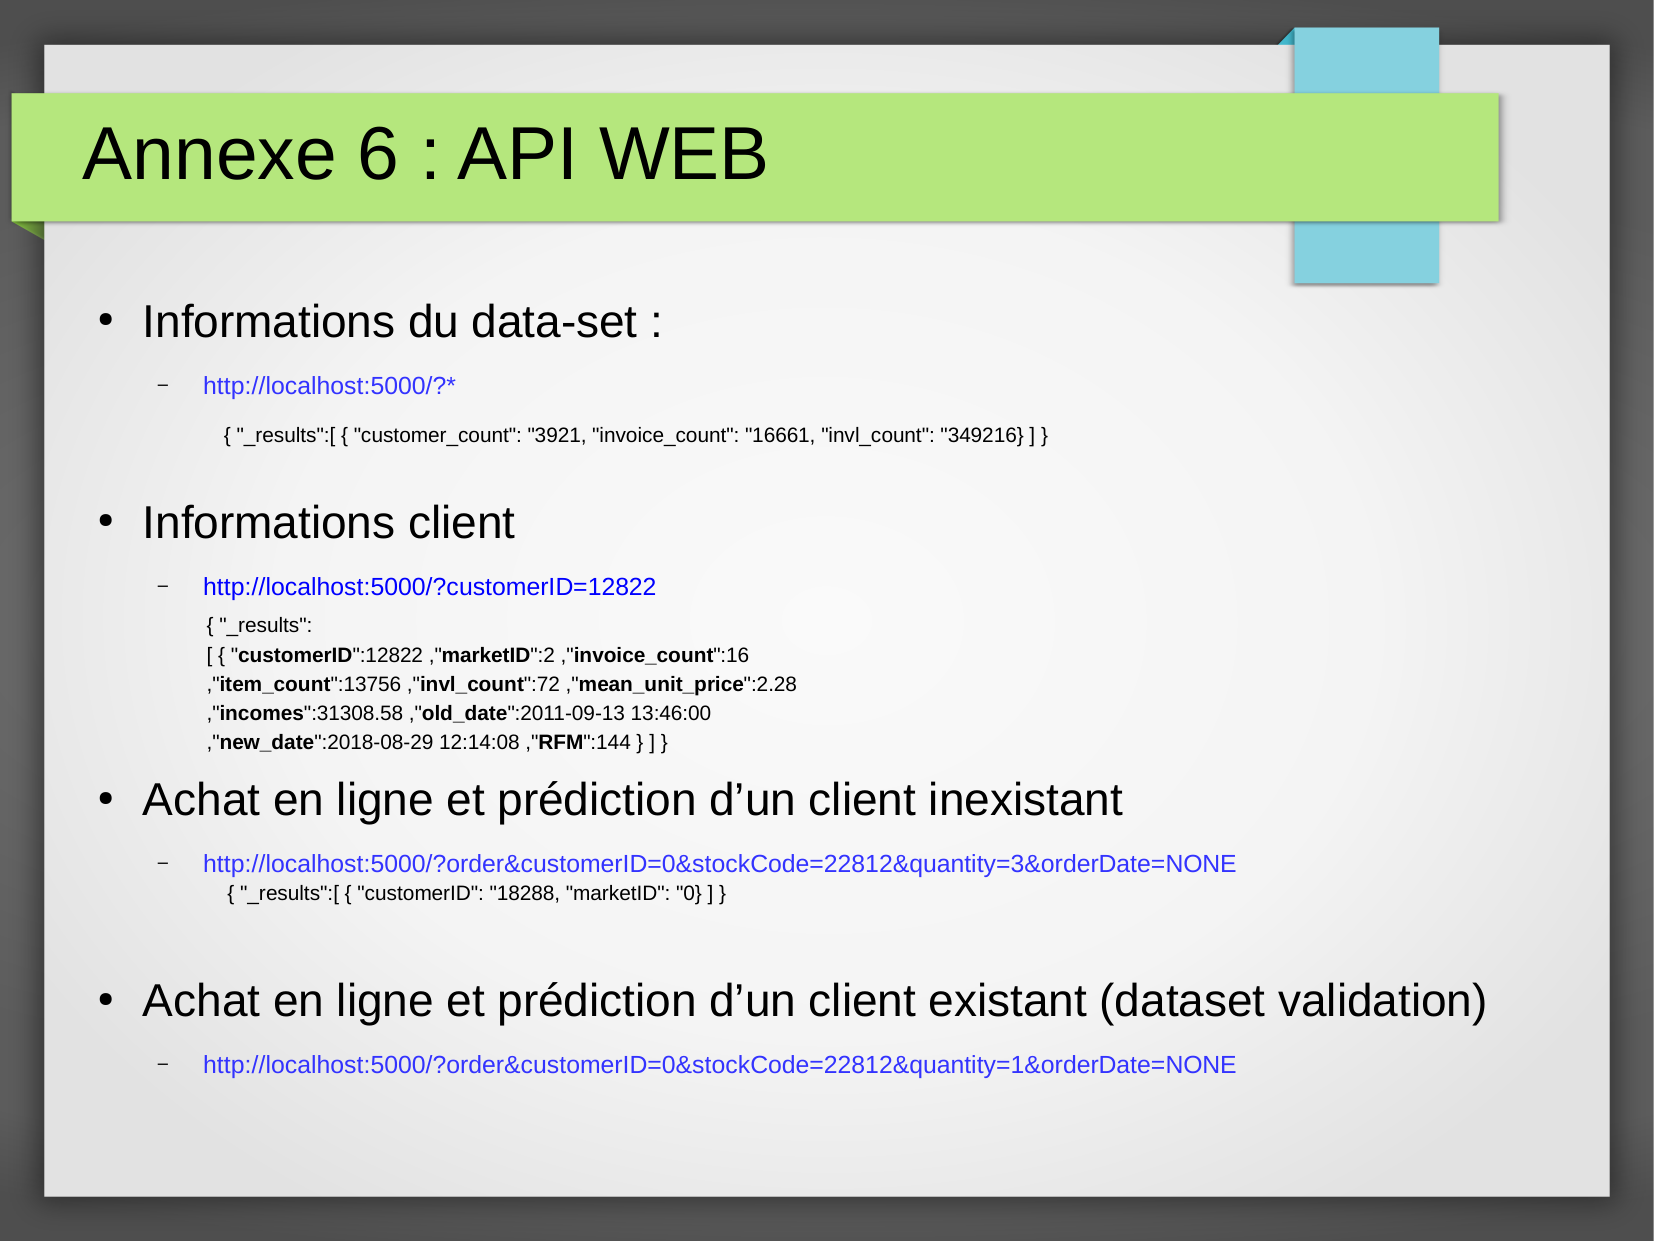

Annexe 6 : API WEB
# Informations du data-set :
http://localhost:5000/?*
Informations client
http://localhost:5000/?customerID=12822
Achat en ligne et prédiction d’un client inexistant
http://localhost:5000/?order&customerID=0&stockCode=22812&quantity=3&orderDate=NONE
Achat en ligne et prédiction d’un client existant (dataset validation)
http://localhost:5000/?order&customerID=0&stockCode=22812&quantity=1&orderDate=NONE
{ "_results":[ { "customer_count": "3921, "invoice_count": "16661, "invl_count": "349216} ] }
{ "_results":
[ { "customerID":12822 ,"marketID":2 ,"invoice_count":16
,"item_count":13756 ,"invl_count":72 ,"mean_unit_price":2.28
,"incomes":31308.58 ,"old_date":2011-09-13 13:46:00
,"new_date":2018-08-29 12:14:08 ,"RFM":144 } ] }
{ "_results":[ { "customerID": "18288, "marketID": "0} ] }